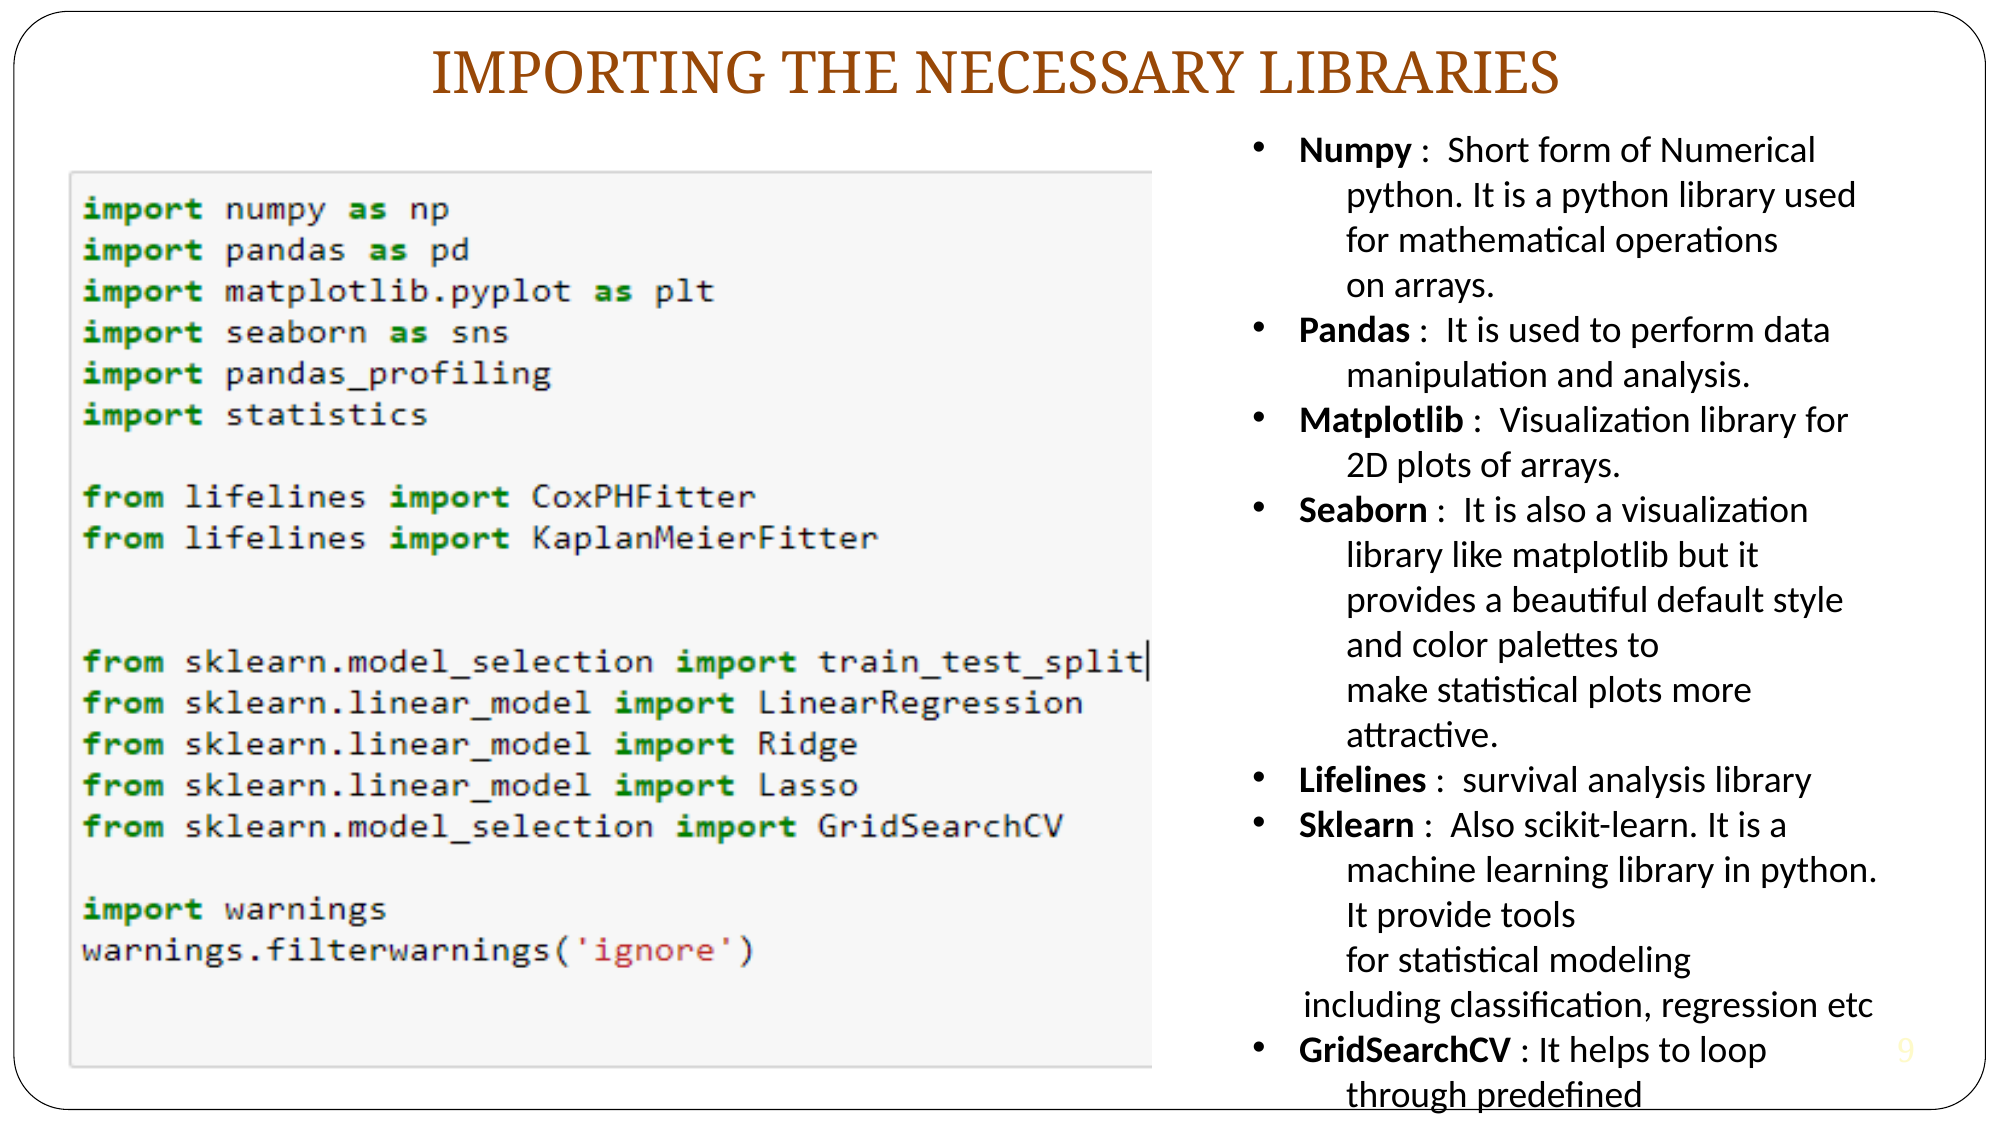

# IMPORTING THE NECESSARY LIBRARIES
Numpy :  Short form of Numerical python. It is a python library used for mathematical operations on arrays.
Pandas :  It is used to perform data manipulation and analysis.
Matplotlib :  Visualization library for 2D plots of arrays.
Seaborn :  It is also a visualization library like matplotlib but it provides a beautiful default style and color palettes to make statistical plots more attractive.
Lifelines :  survival analysis library
Sklearn :  Also scikit-learn. It is a machine learning library in python. It provide tools for statistical modeling
      including classification, regression etc
GridSearchCV : It helps to loop through predefined hyperparameter and fit your training set to get the best parameter.